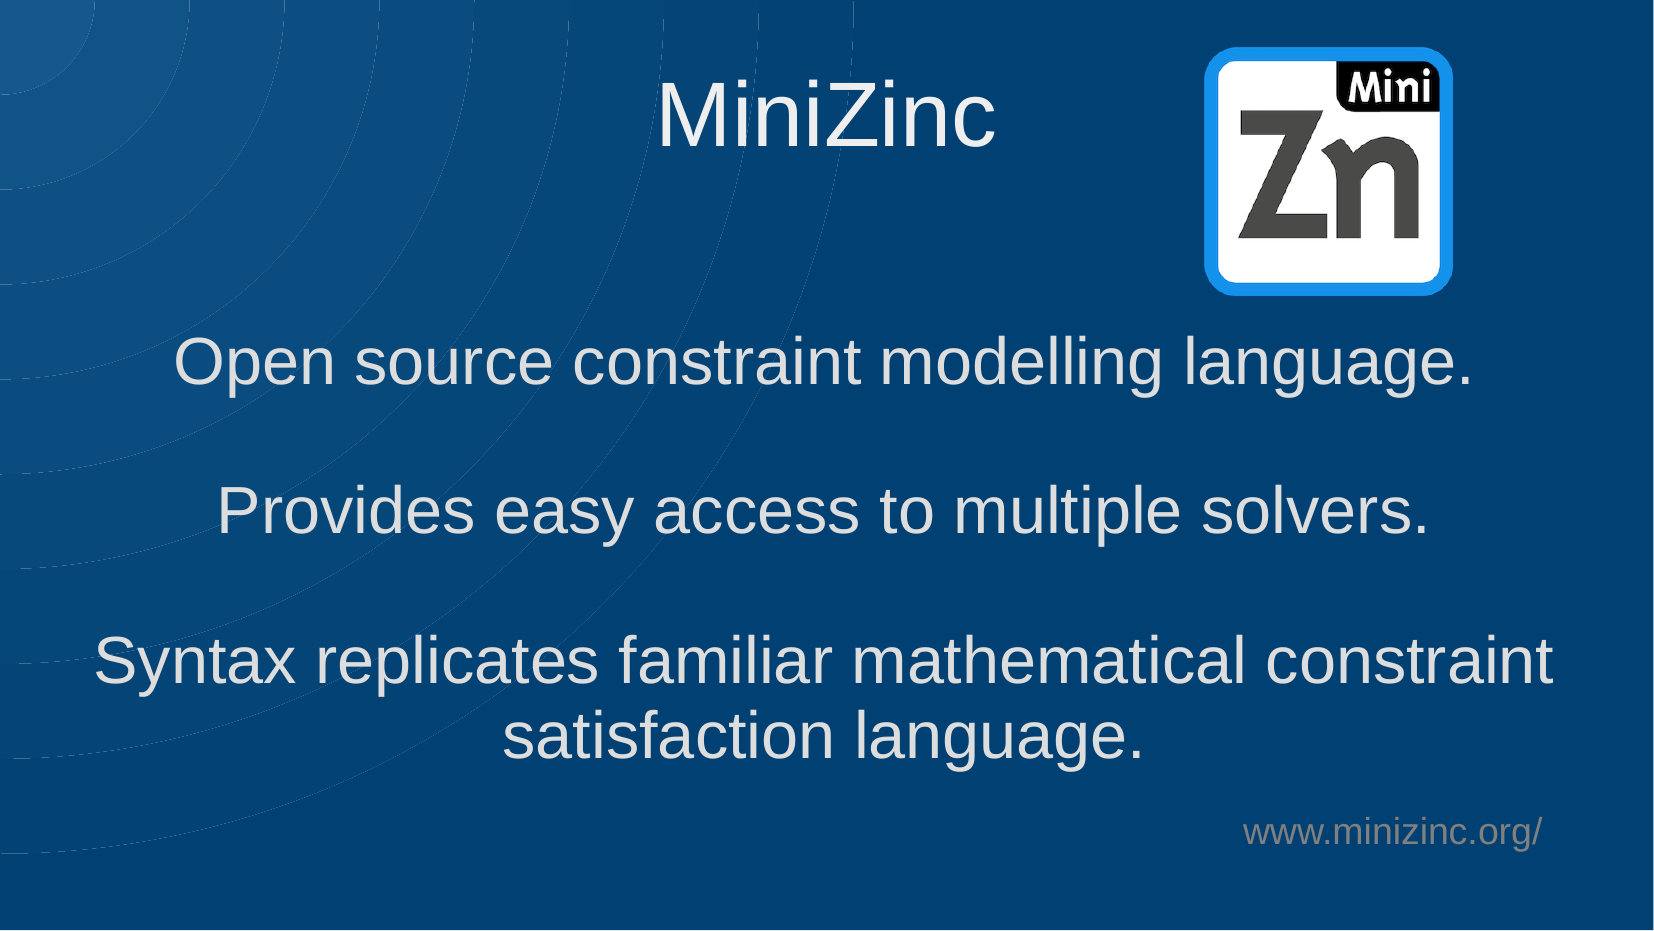

# MiniZinc
Open source constraint modelling language.
Provides easy access to multiple solvers.
Syntax replicates familiar mathematical constraint satisfaction language.
www.minizinc.org/